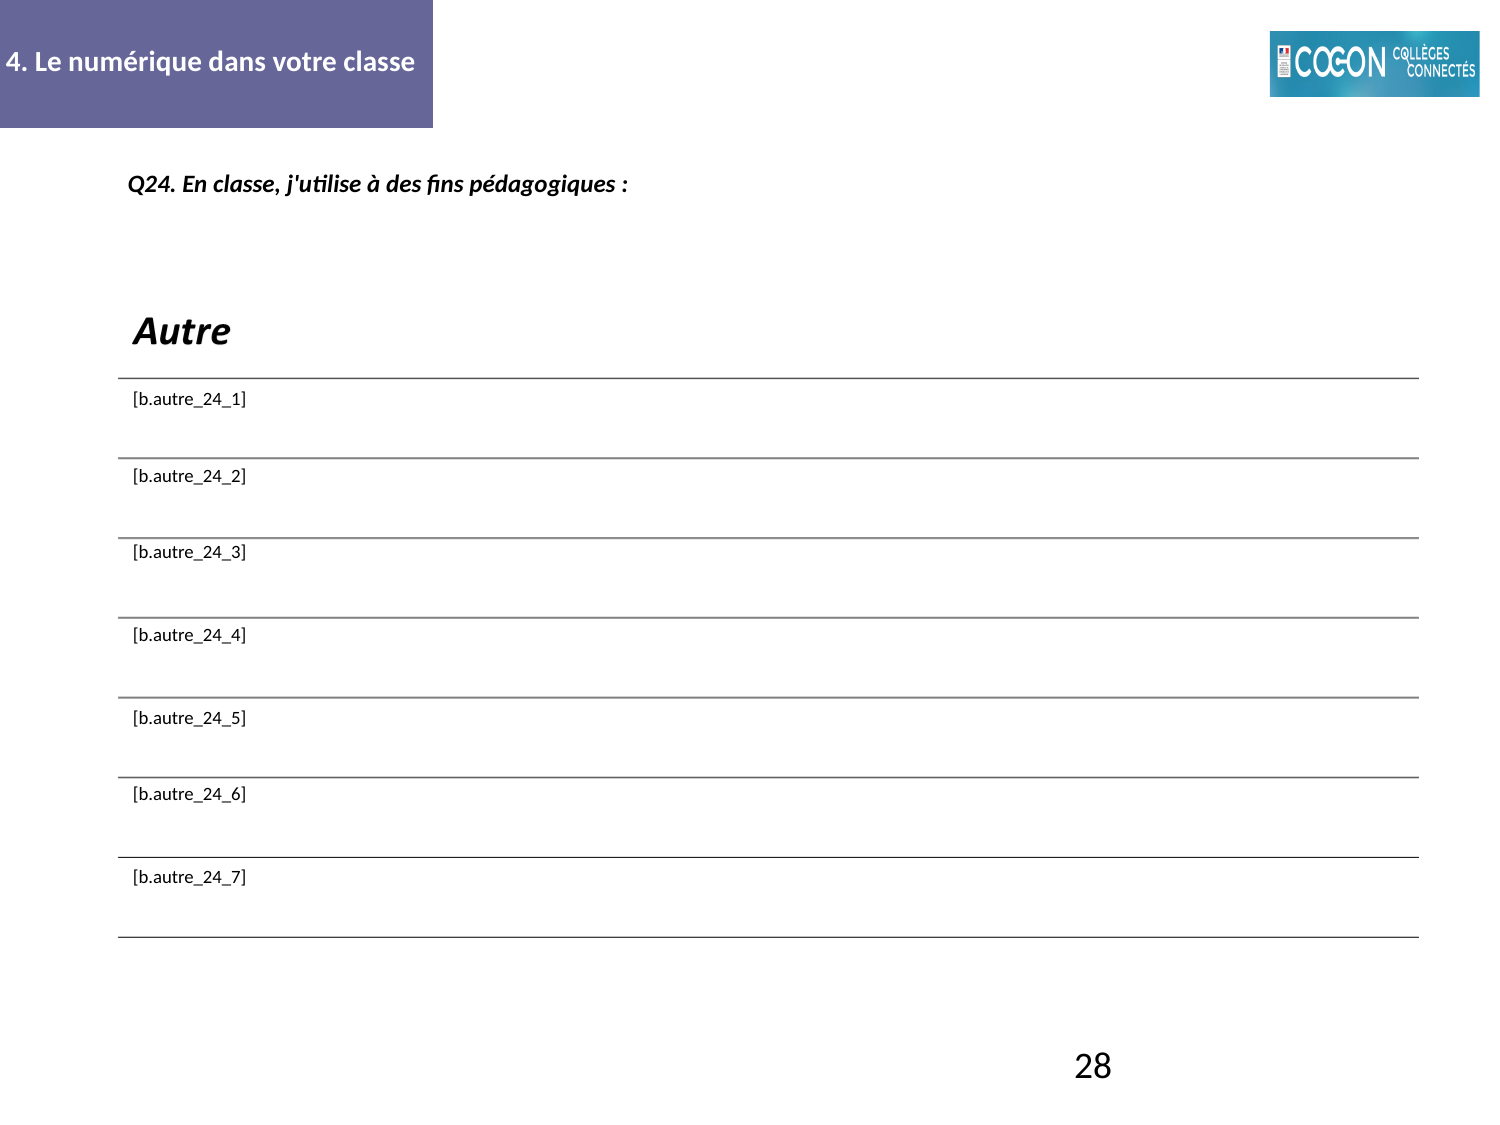

4. Le numérique dans votre classe
Q24. En classe, j'utilise à des fins pédagogiques :
[b.autre_24_1]
[b.autre_24_2]
[b.autre_24_3]
[b.autre_24_4]
[b.autre_24_5]
[b.autre_24_6]
[b.autre_24_7]